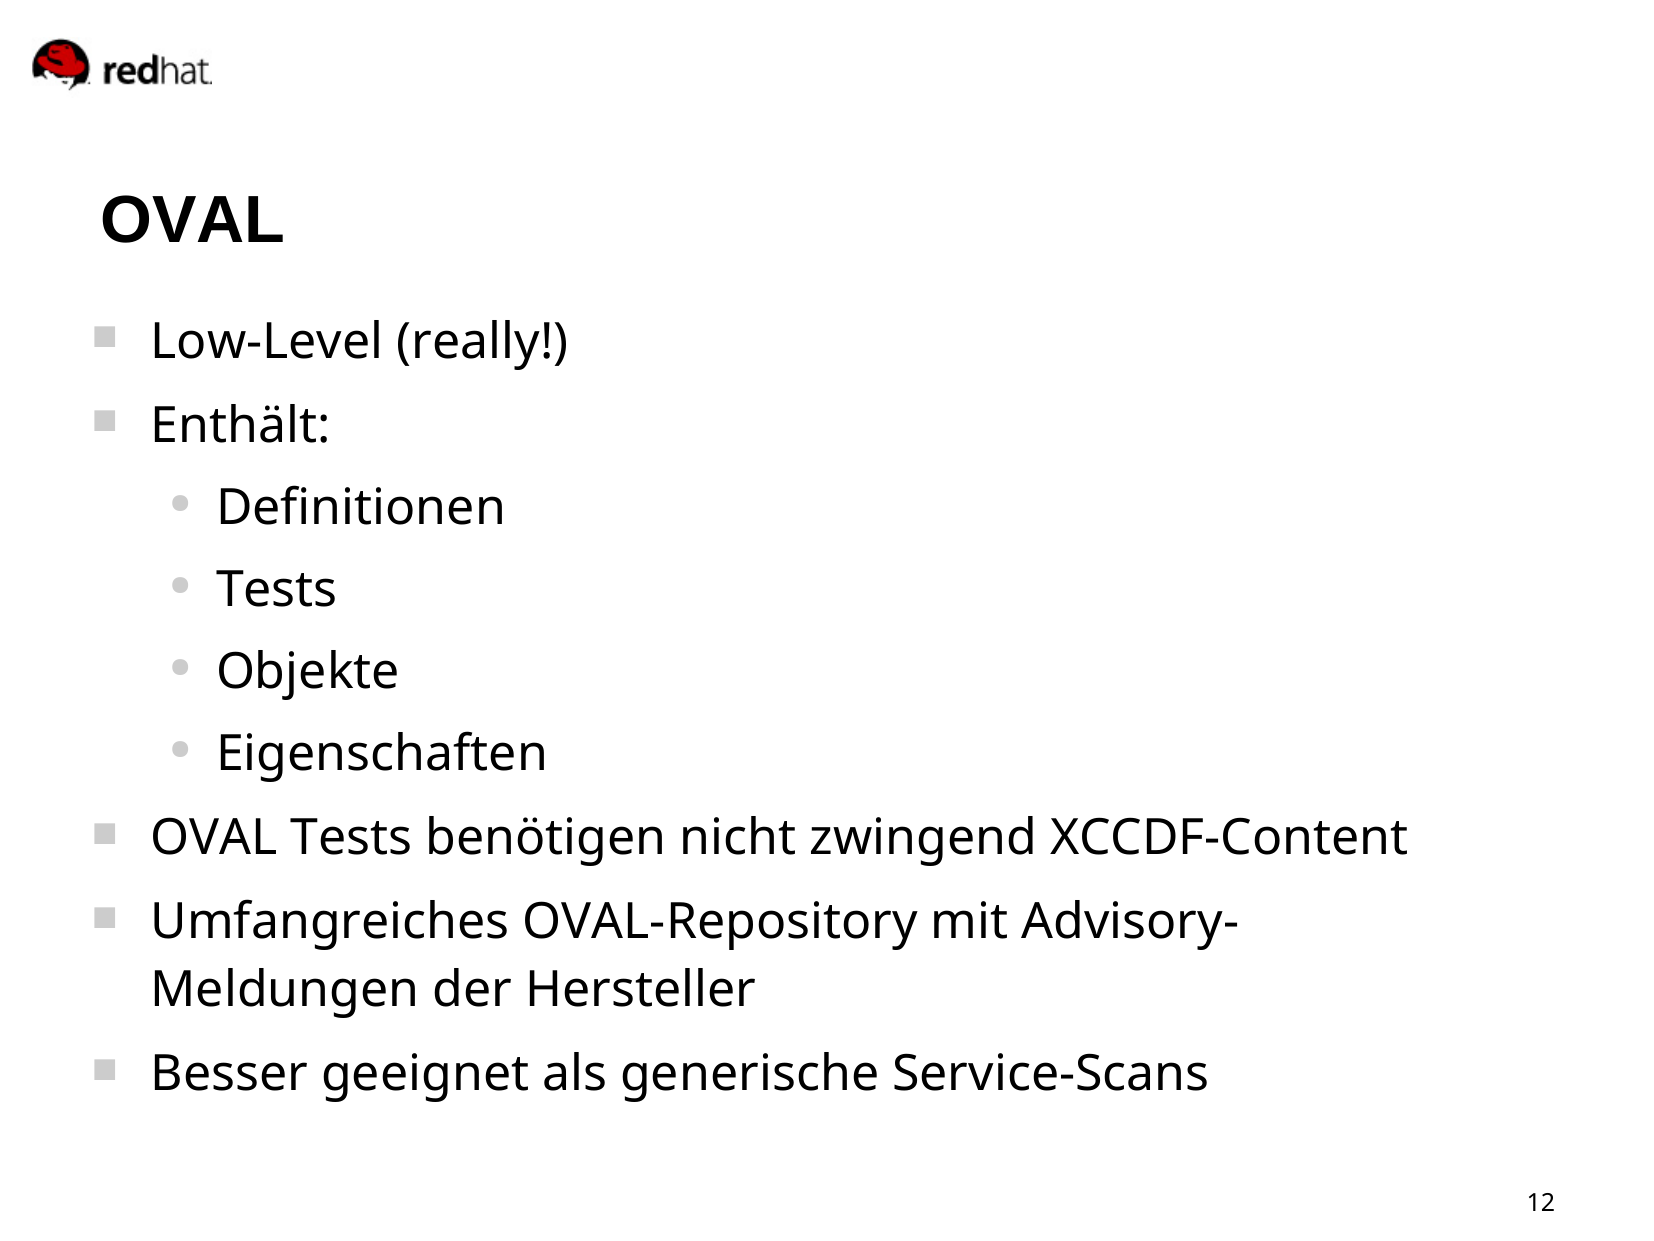

# OVAL
Low-Level (really!)
Enthält:
Definitionen
Tests
Objekte
Eigenschaften
OVAL Tests benötigen nicht zwingend XCCDF-Content
Umfangreiches OVAL-Repository mit Advisory-Meldungen der Hersteller
Besser geeignet als generische Service-Scans